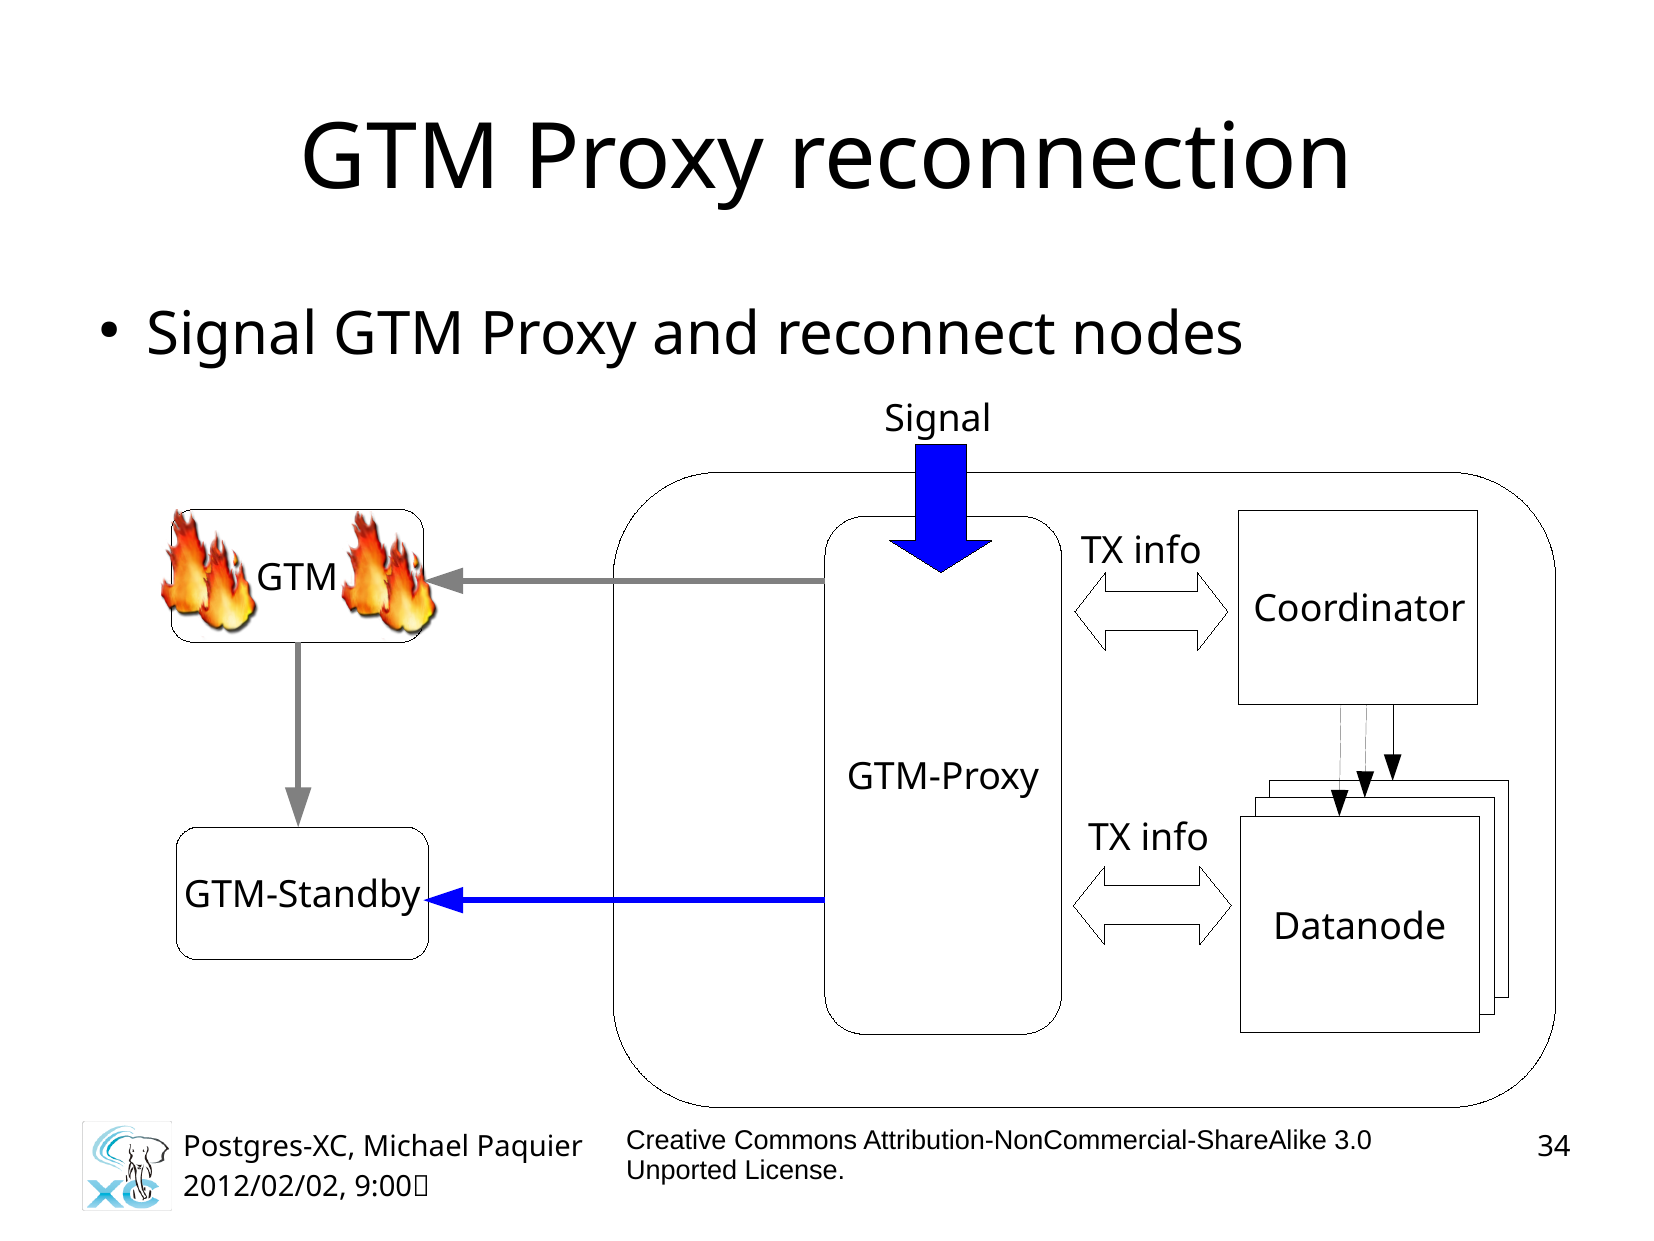

# GTM Proxy reconnection
Signal GTM Proxy and reconnect nodes
Signal
GTM
Coordinator
GTM-Proxy
TX info
Datanode
Datanode
TX info
Datanode
GTM-Standby
34